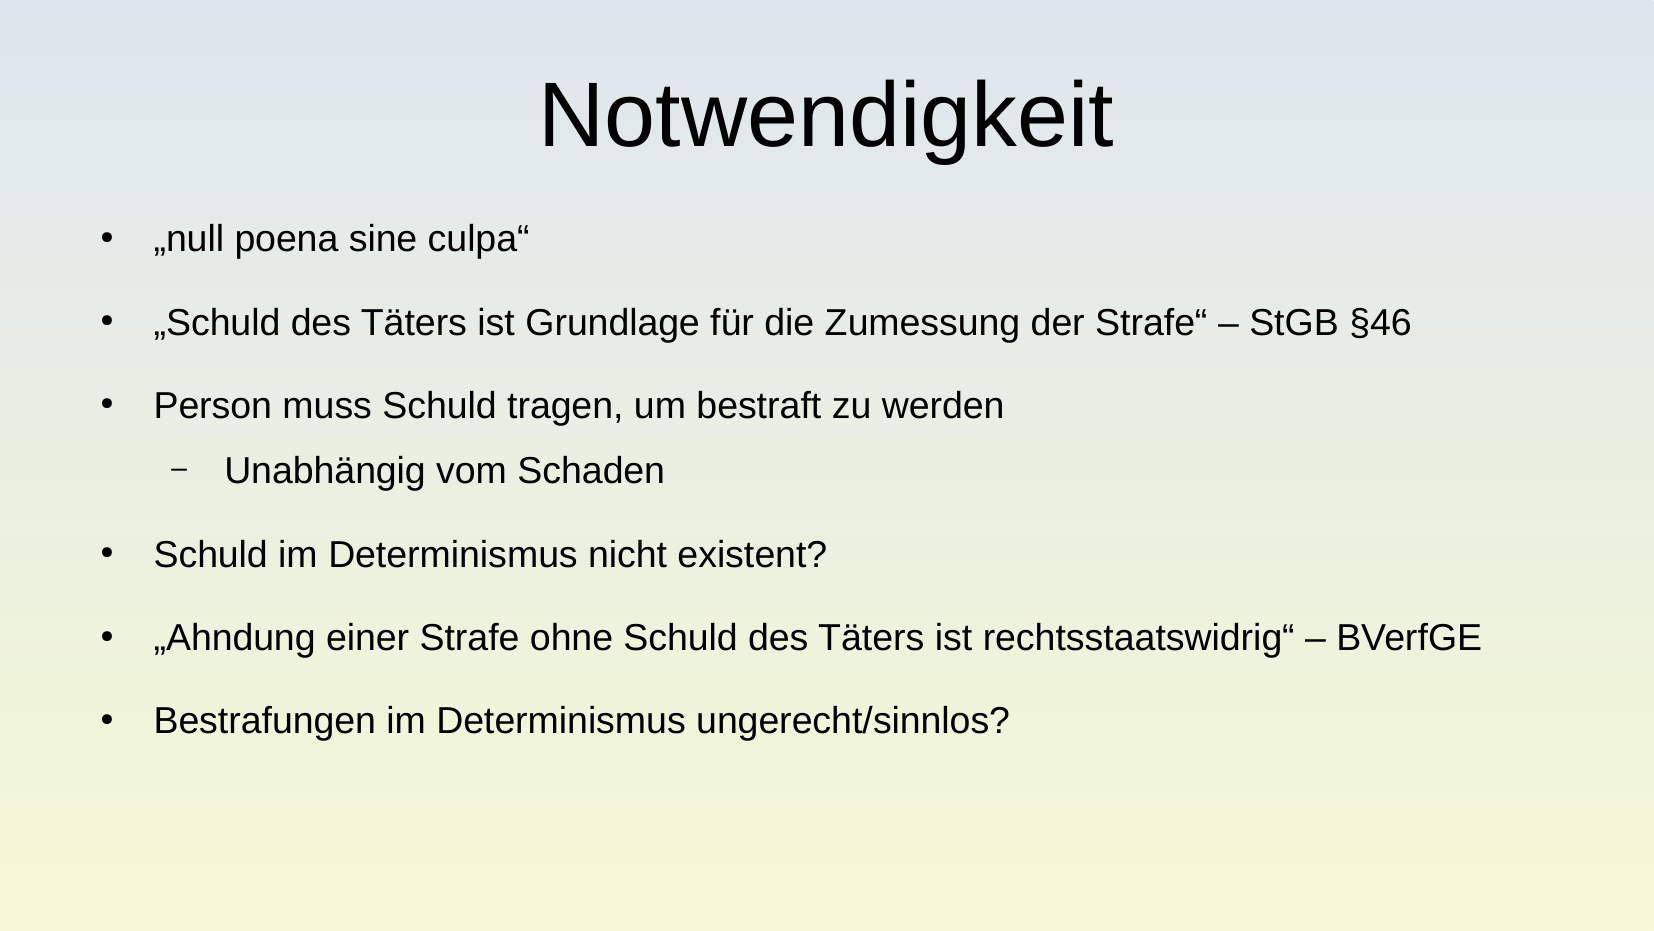

# Notwendigkeit
„null poena sine culpa“
„Schuld des Täters ist Grundlage für die Zumessung der Strafe“ – StGB §46
Person muss Schuld tragen, um bestraft zu werden
Unabhängig vom Schaden
Schuld im Determinismus nicht existent?
„Ahndung einer Strafe ohne Schuld des Täters ist rechtsstaatswidrig“ – BVerfGE
Bestrafungen im Determinismus ungerecht/sinnlos?